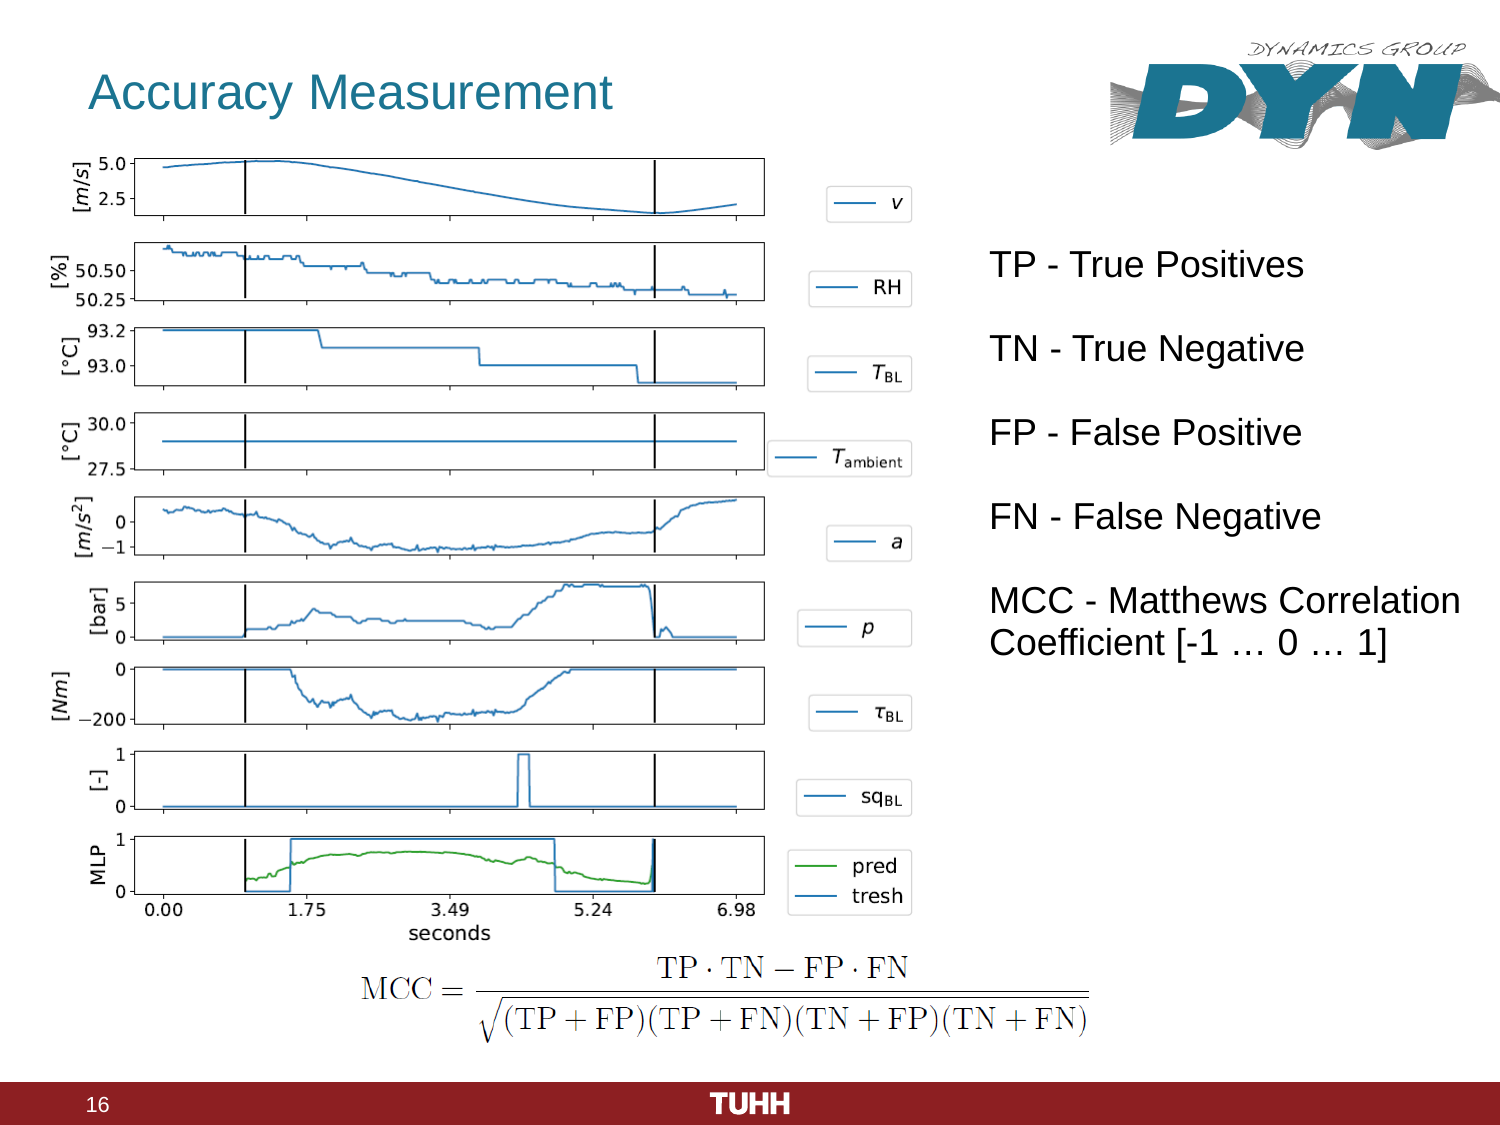

# Accuracy Measurement
TP - True Positives
TN - True Negative
FP - False Positive
FN - False Negative
MCC - Matthews Correlation Coefficient [-1 … 0 … 1]